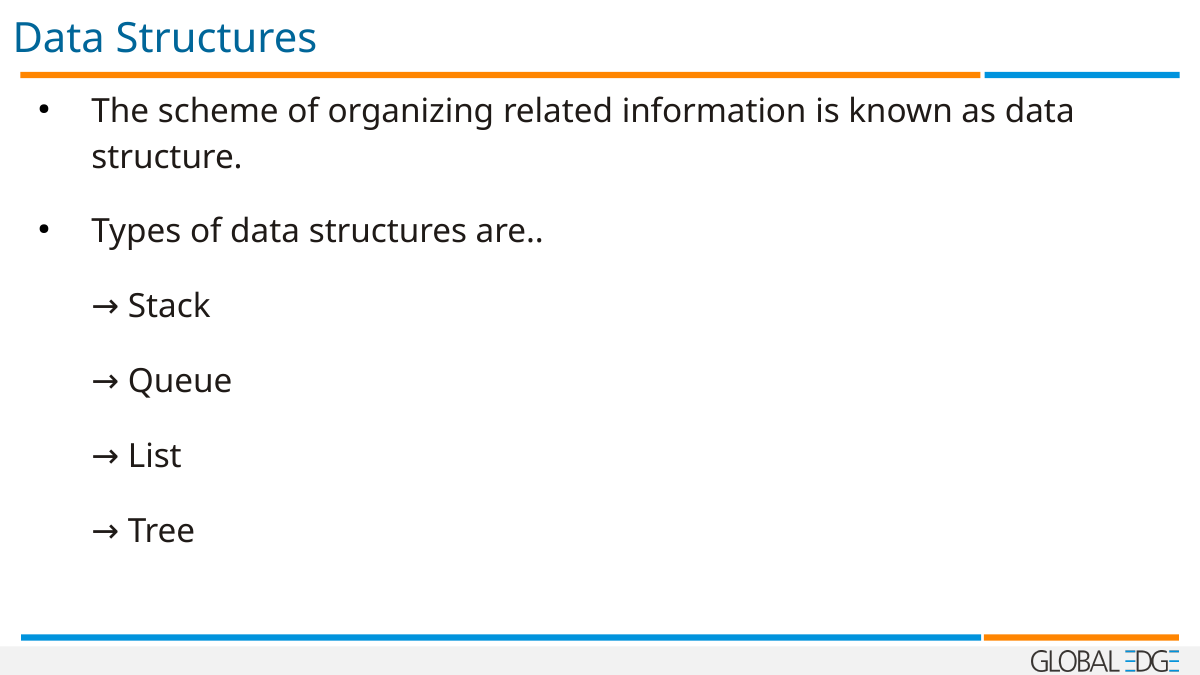

# Data Structures
The scheme of organizing related information is known as data structure.
Types of data structures are..
→ Stack
→ Queue
→ List
→ Tree